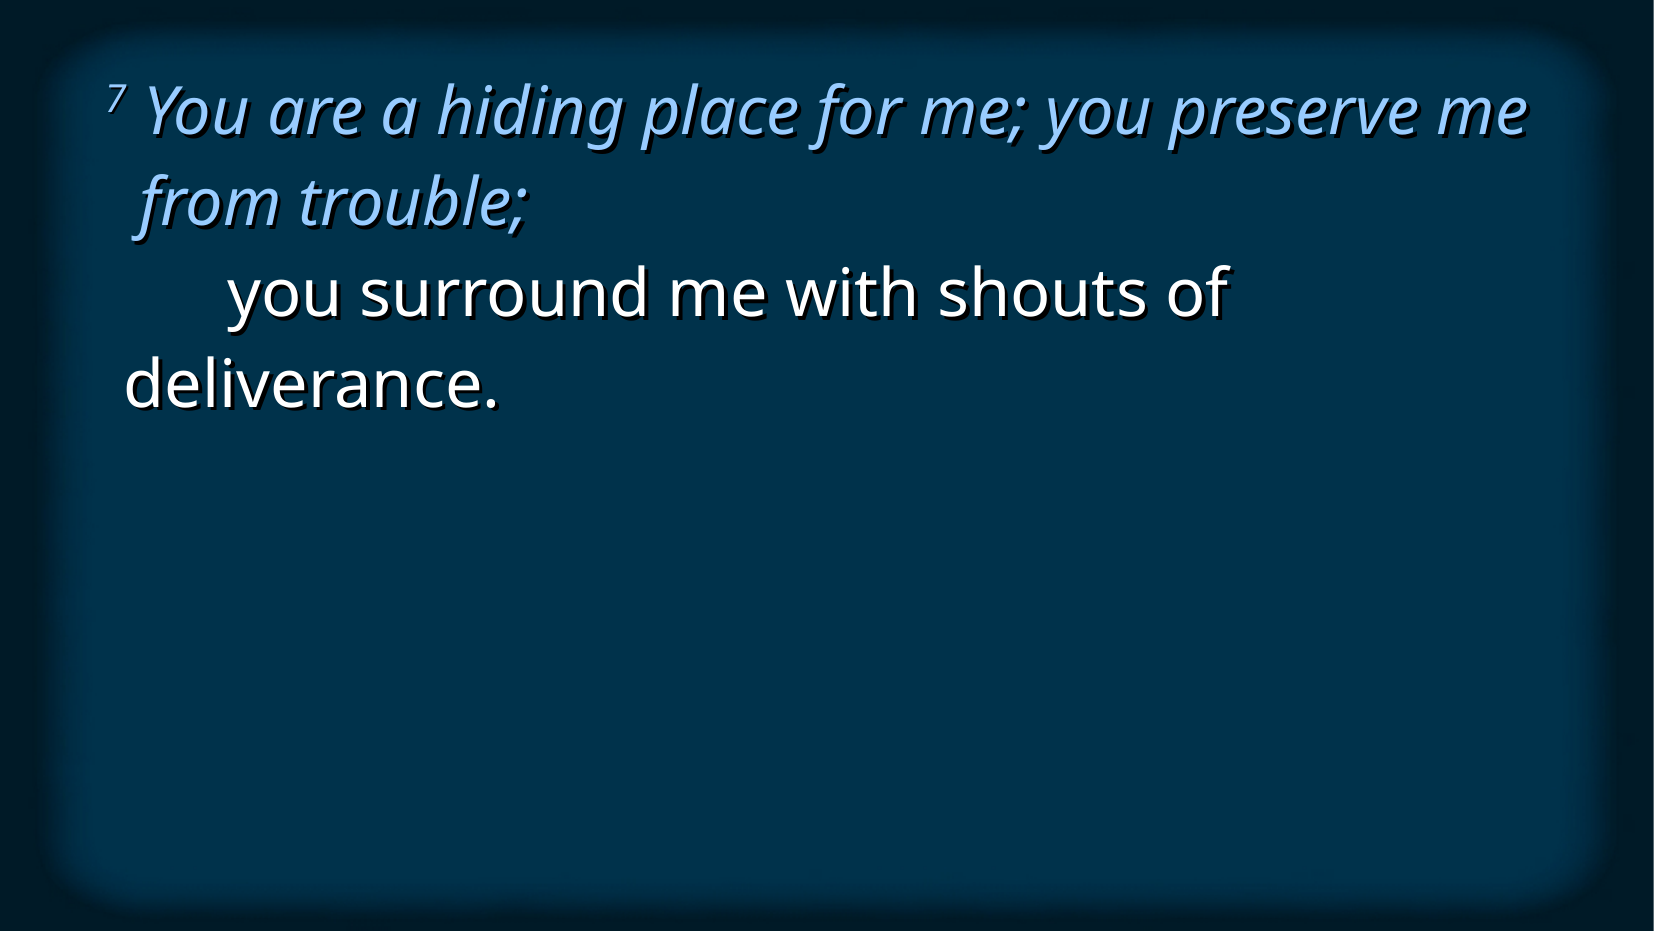

7 You are a hiding place for me; you preserve me
 from trouble;
 you surround me with shouts of deliverance.